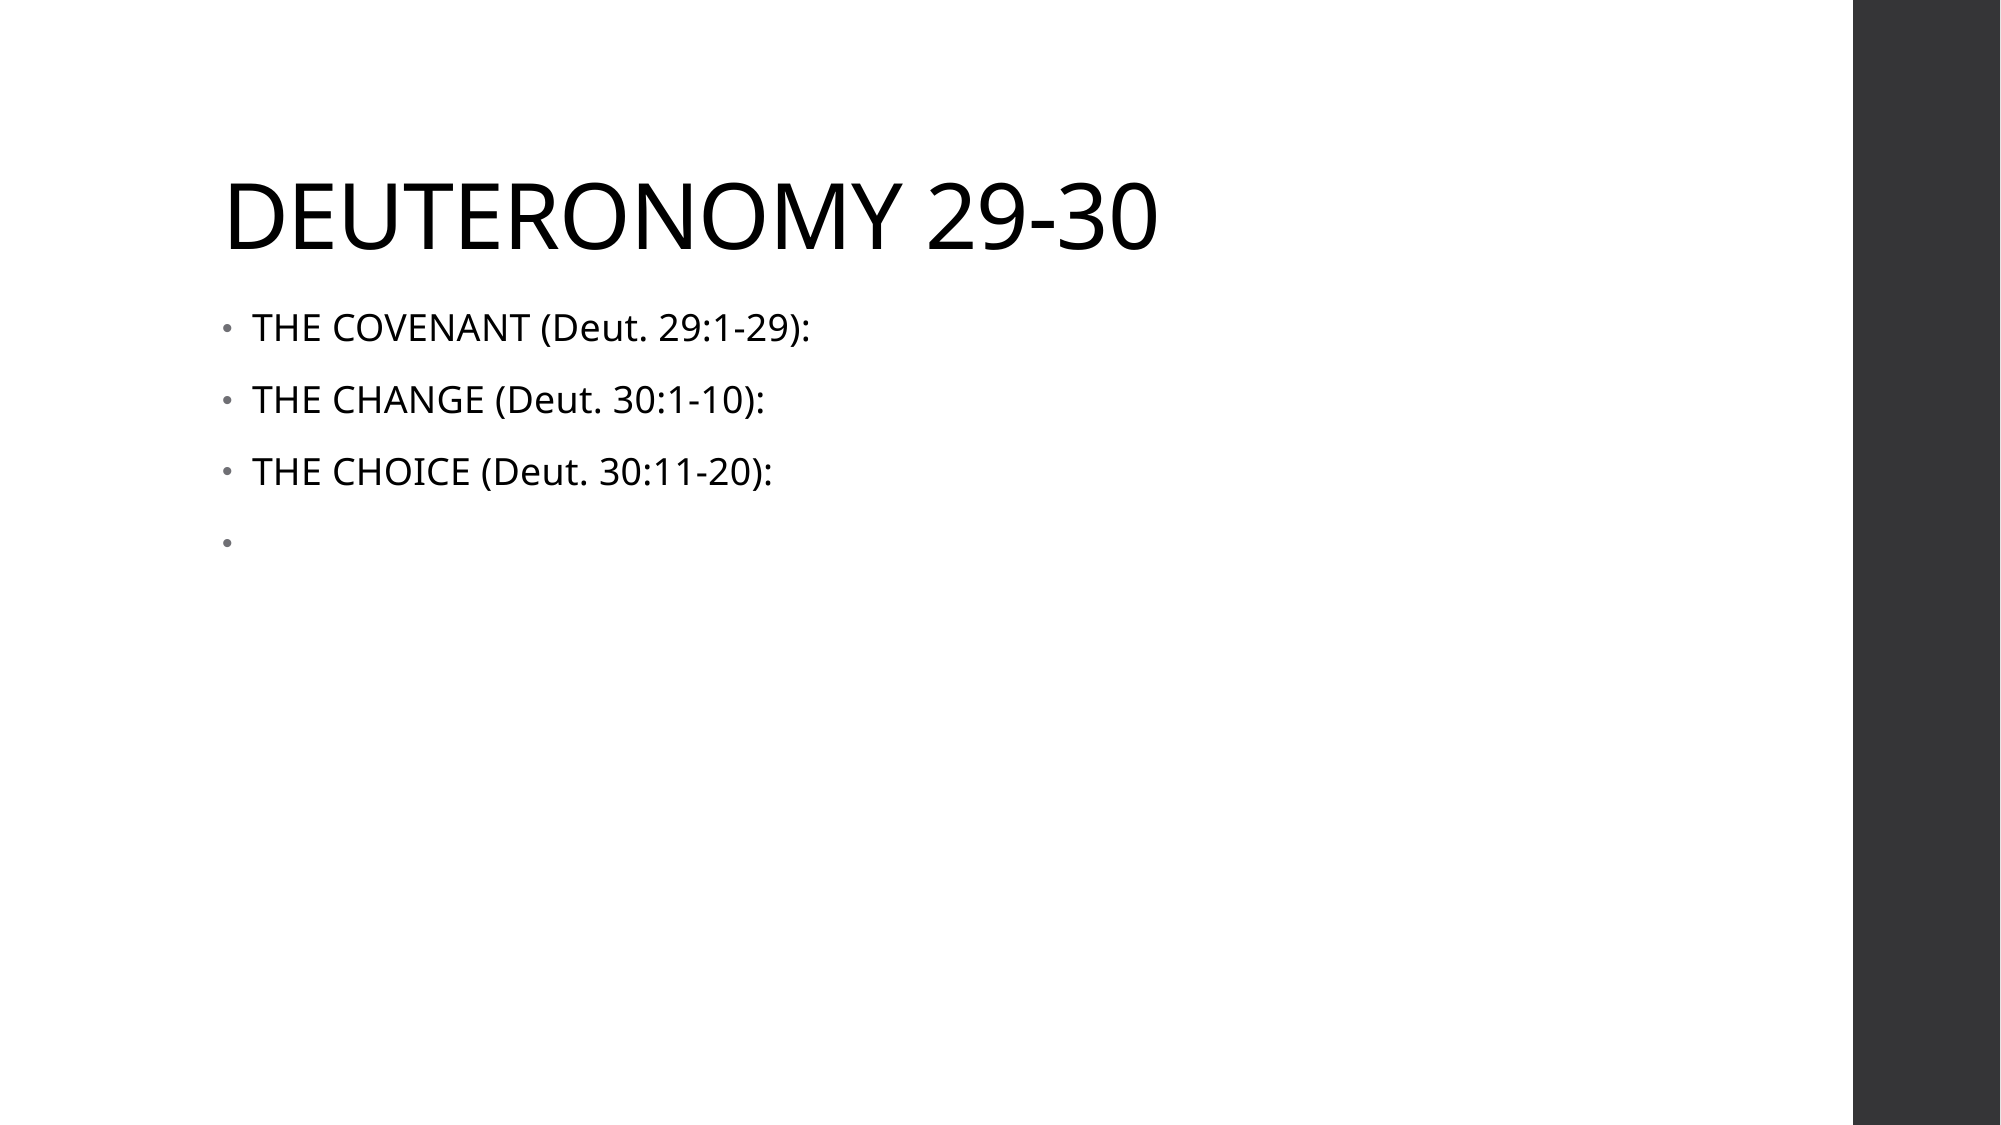

# DEUTERONOMY 29-30
THE COVENANT (Deut. 29:1-29):
THE CHANGE (Deut. 30:1-10):
THE CHOICE (Deut. 30:11-20):